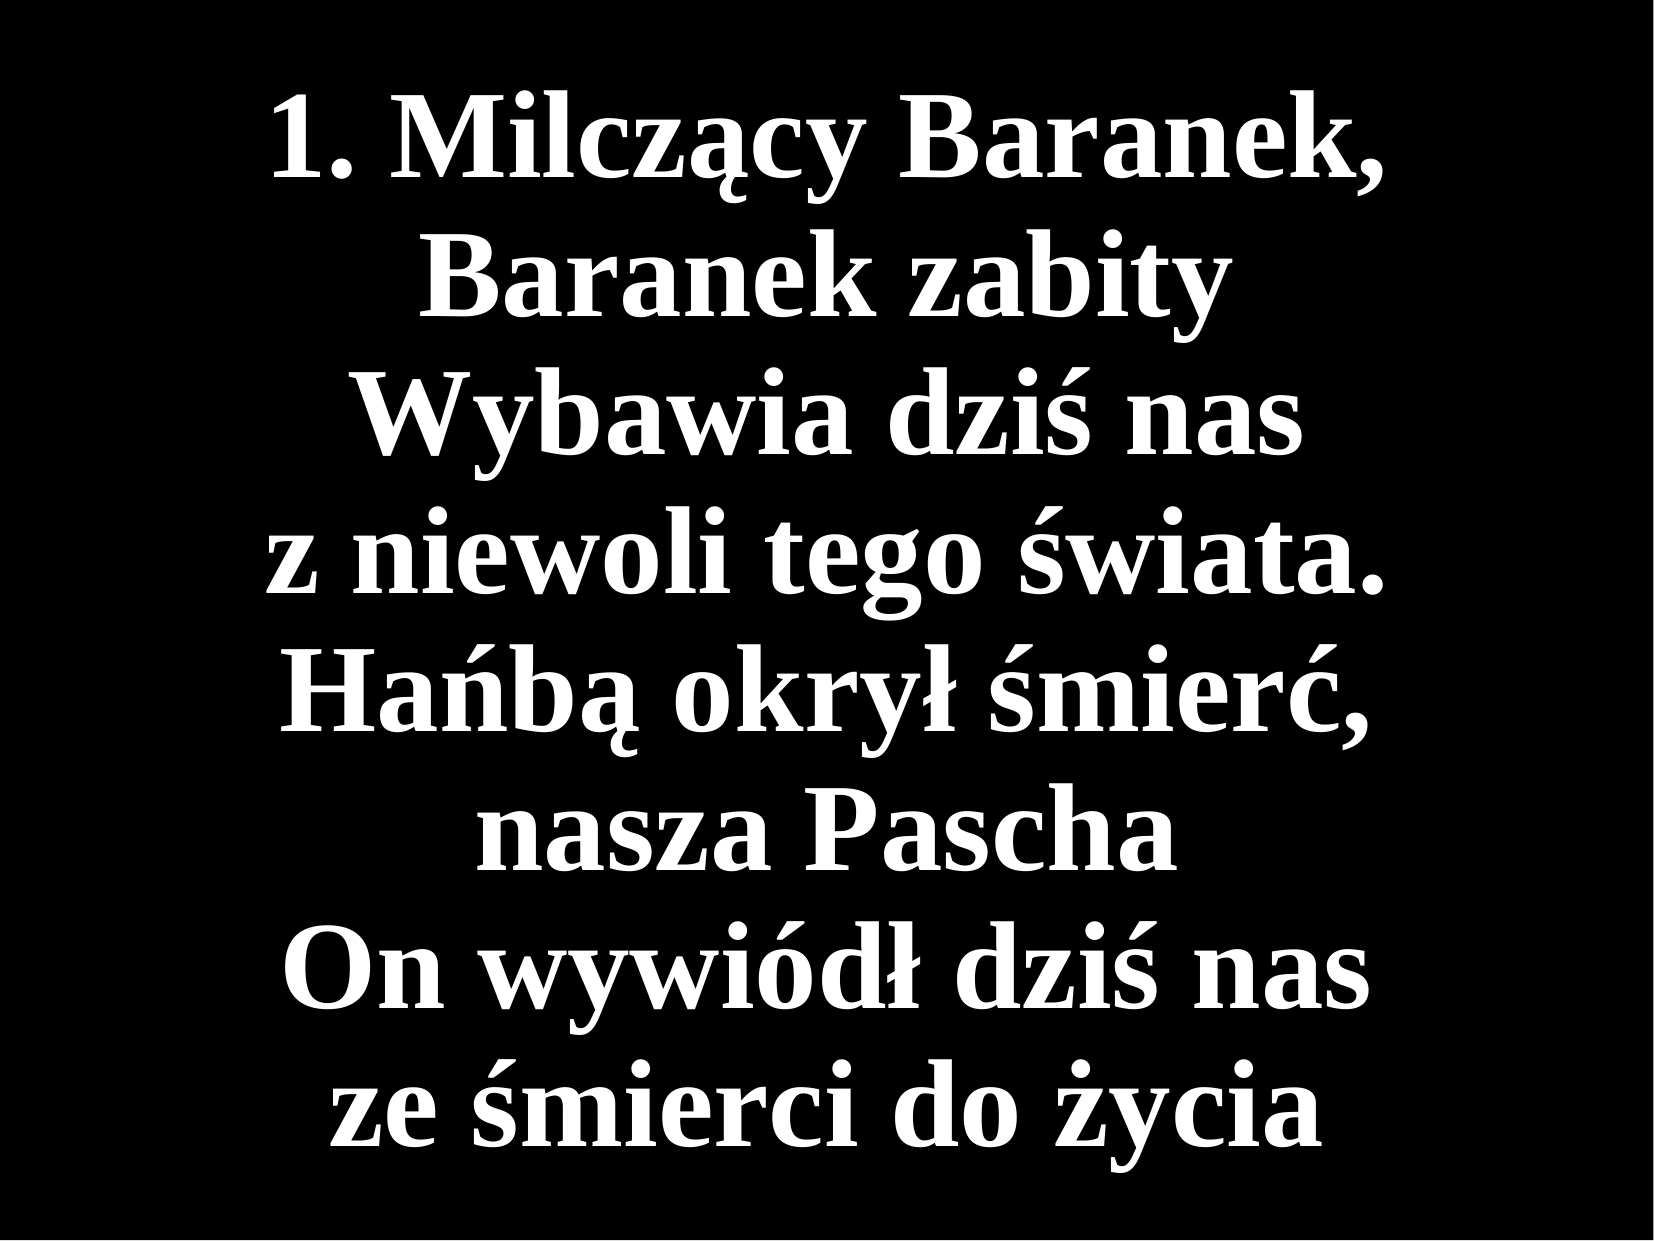

# 1. Milczący Baranek, Baranek zabity Wybawia dziś nas z niewoli tego świata. Hańbą okrył śmierć, nasza Pascha On wywiódł dziś nas ze śmierci do życia